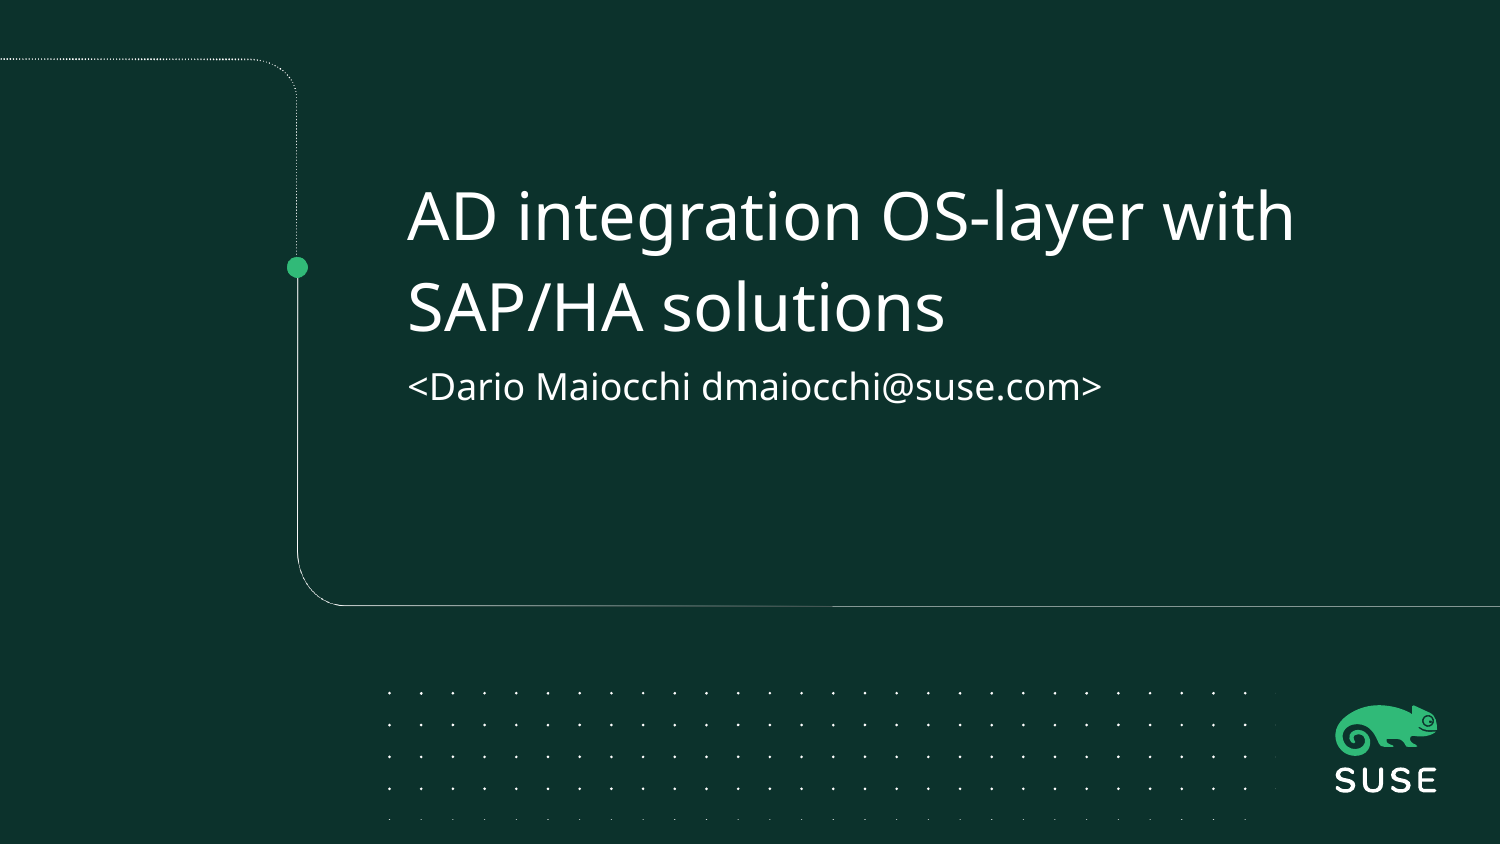

# AD integration OS-layer with SAP/HA solutions
<Dario Maiocchi dmaiocchi@suse.com>